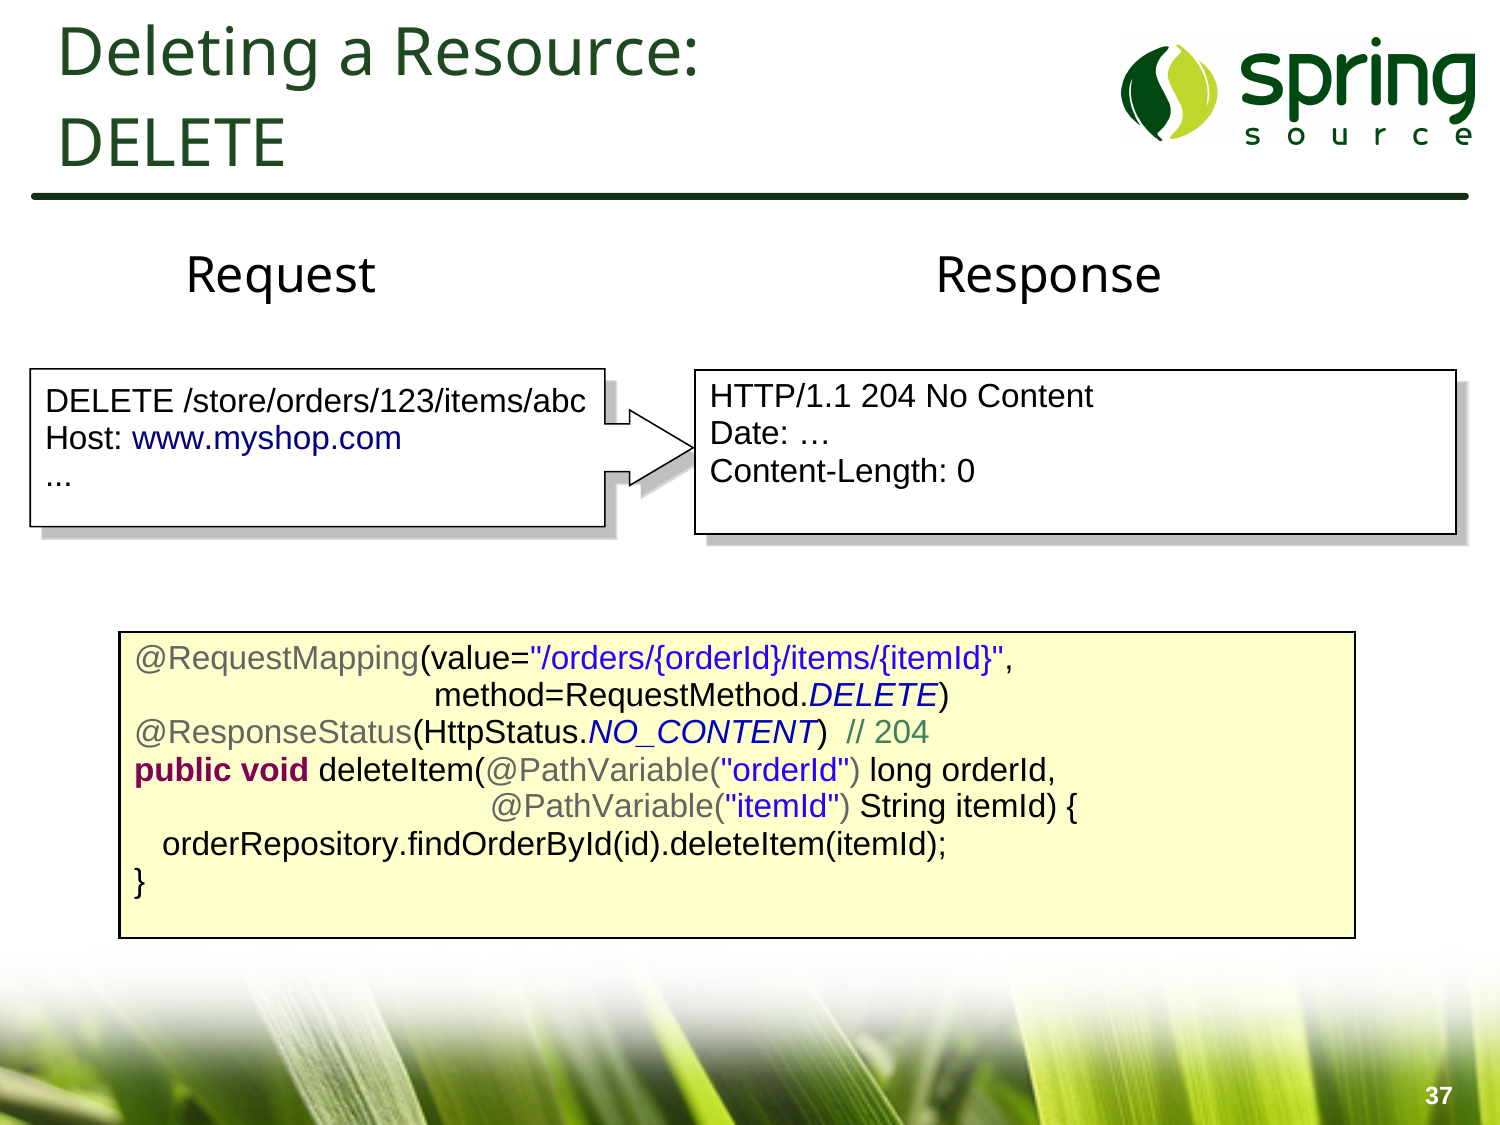

# Deleting a Resource: DELETE
Request				Response
DELETE /store/orders/123/items/abc
Host: www.myshop.com
...
HTTP/1.1 204 No Content
Date: …
Content-Length: 0
@RequestMapping(value="/orders/{orderId}/items/{itemId}",
		method=RequestMethod.DELETE)
@ResponseStatus(HttpStatus.NO_CONTENT) // 204
public void deleteItem(@PathVariable("orderId") long orderId,
		 @PathVariable("itemId") String itemId) {
 orderRepository.findOrderById(id).deleteItem(itemId);
}